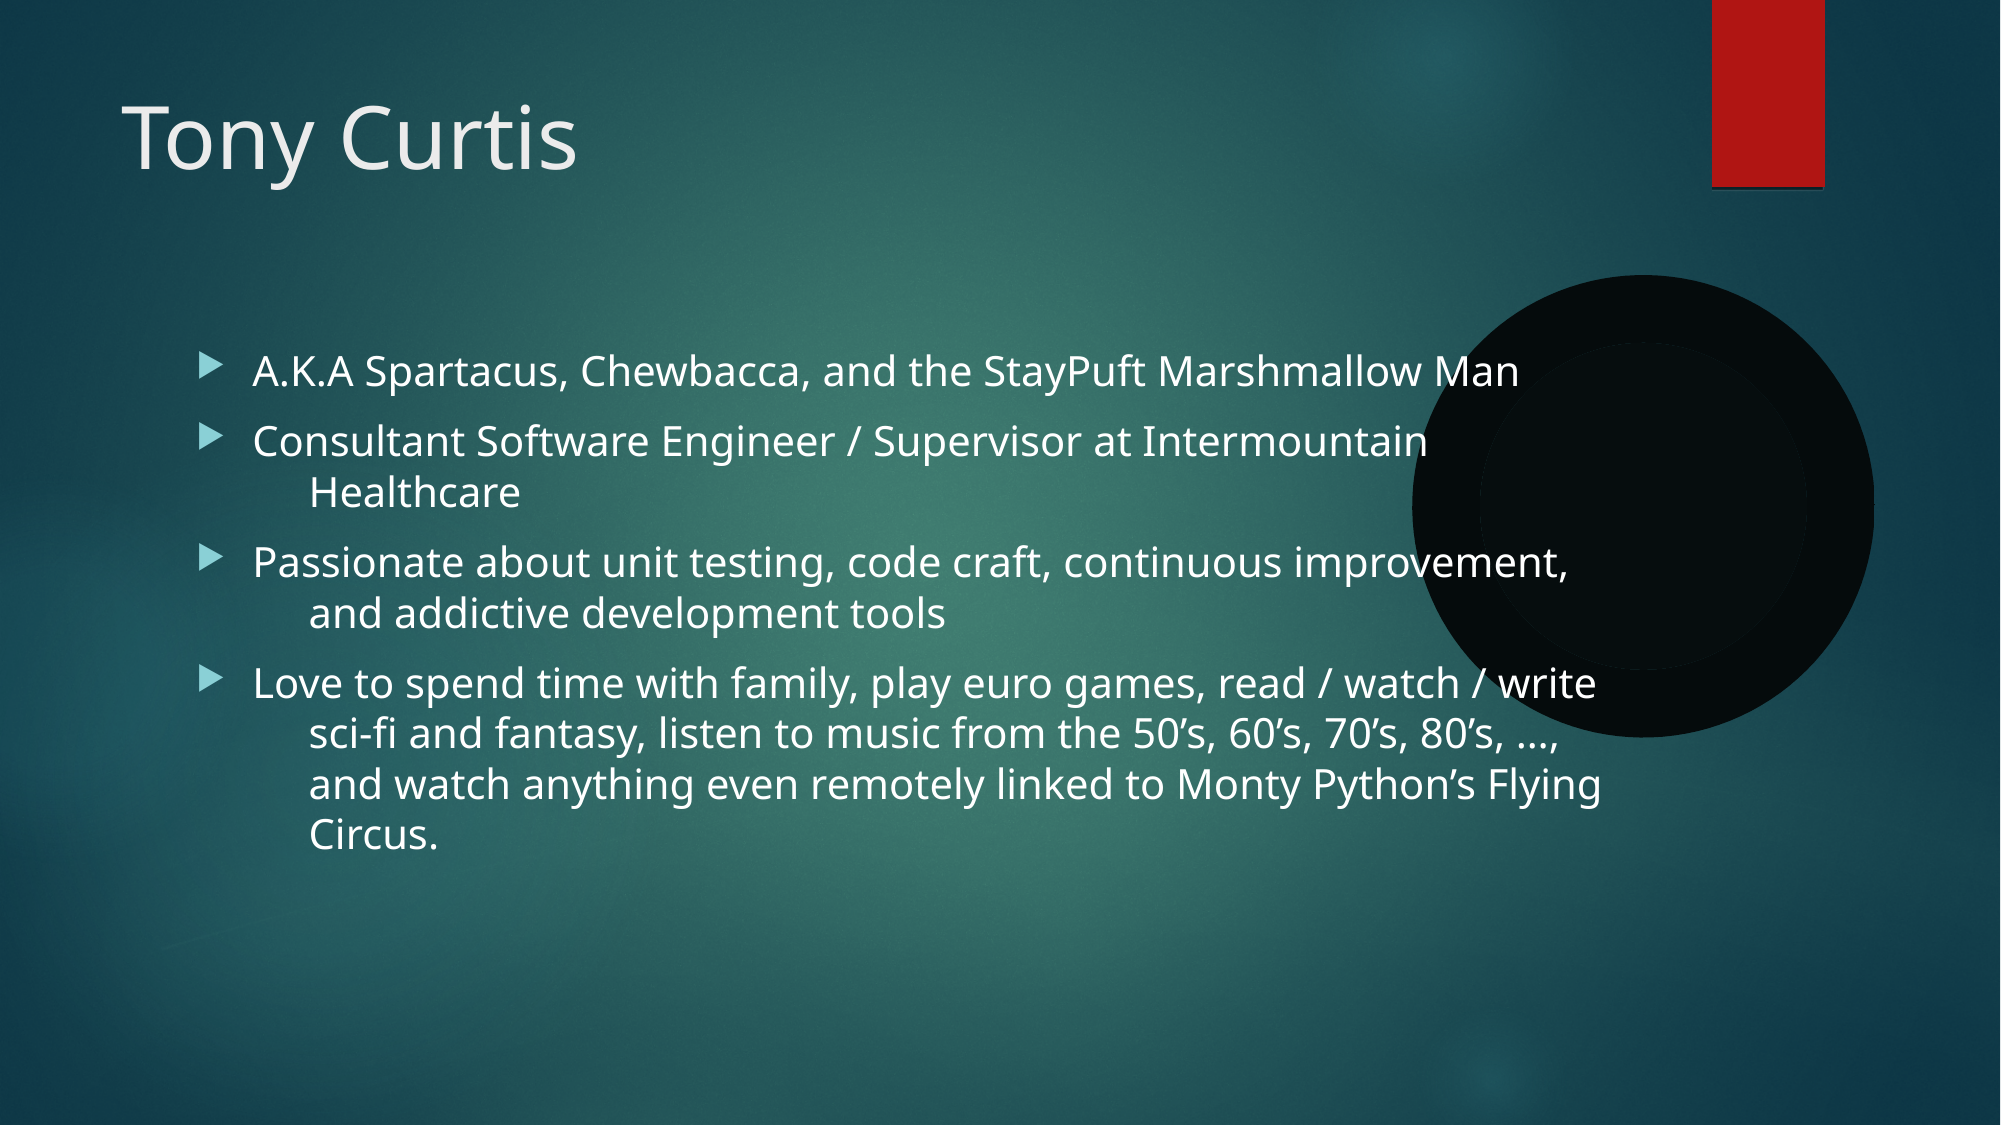

# Tony Curtis
A.K.A Spartacus, Chewbacca, and the StayPuft Marshmallow Man
Consultant Software Engineer / Supervisor at Intermountain Healthcare
Passionate about unit testing, code craft, continuous improvement, and addictive development tools
Love to spend time with family, play euro games, read / watch / write sci-fi and fantasy, listen to music from the 50’s, 60’s, 70’s, 80’s, …, and watch anything even remotely linked to Monty Python’s Flying Circus.